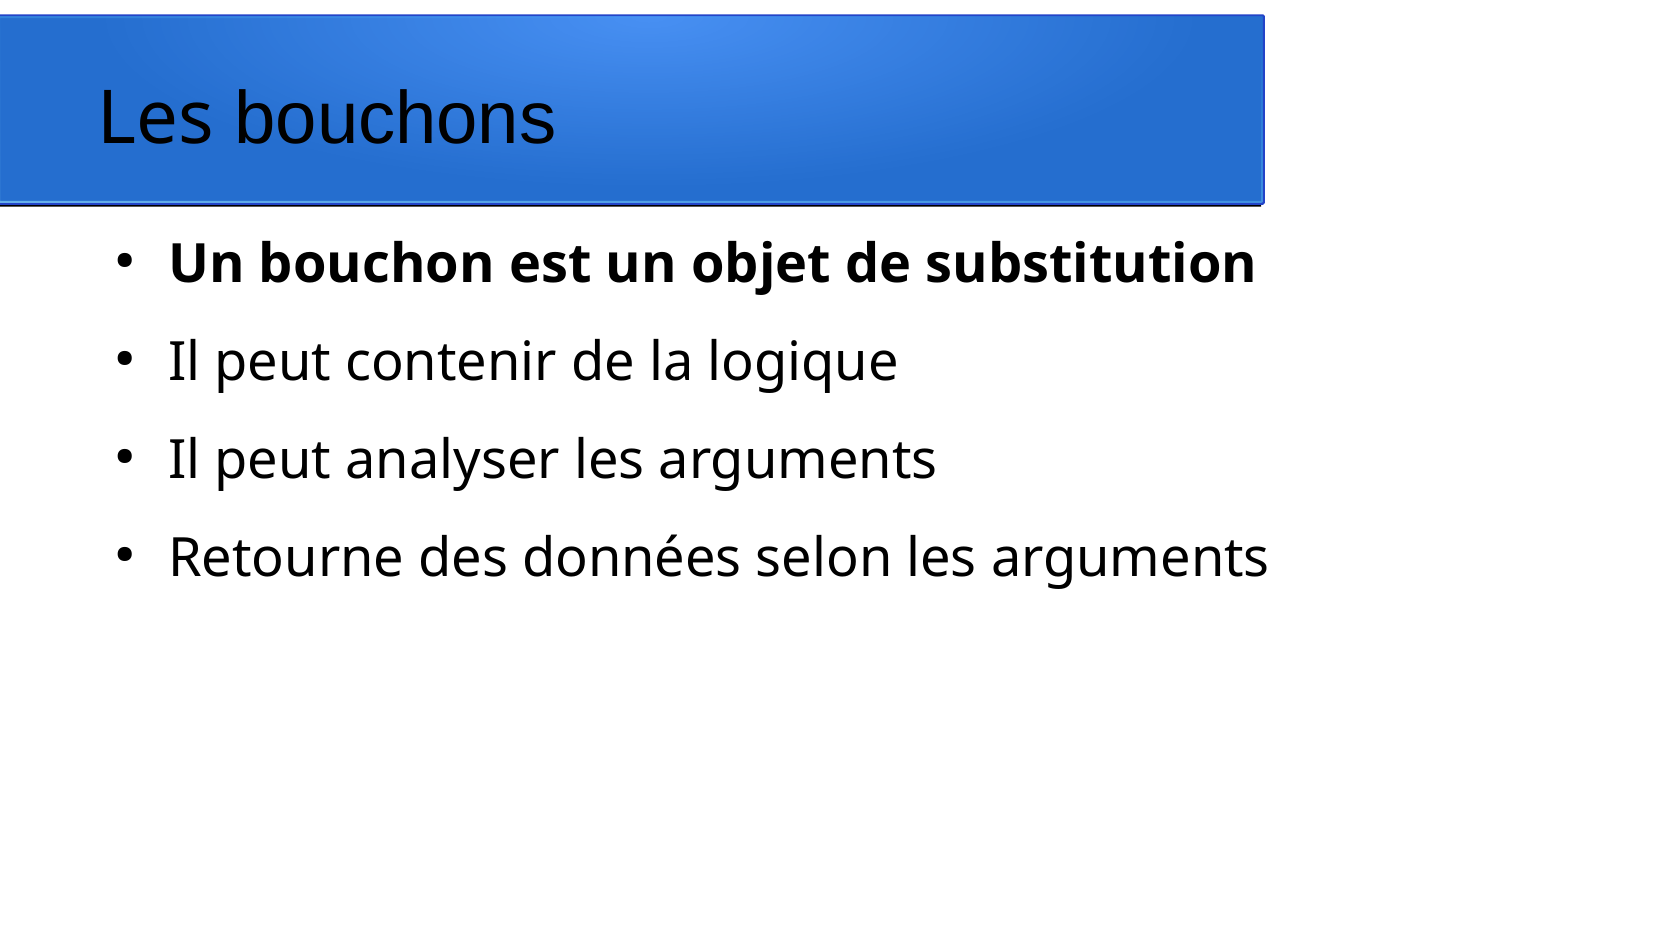

# Les bouchons
Un bouchon est un objet de substitution
Il peut contenir de la logique
Il peut analyser les arguments
Retourne des données selon les arguments